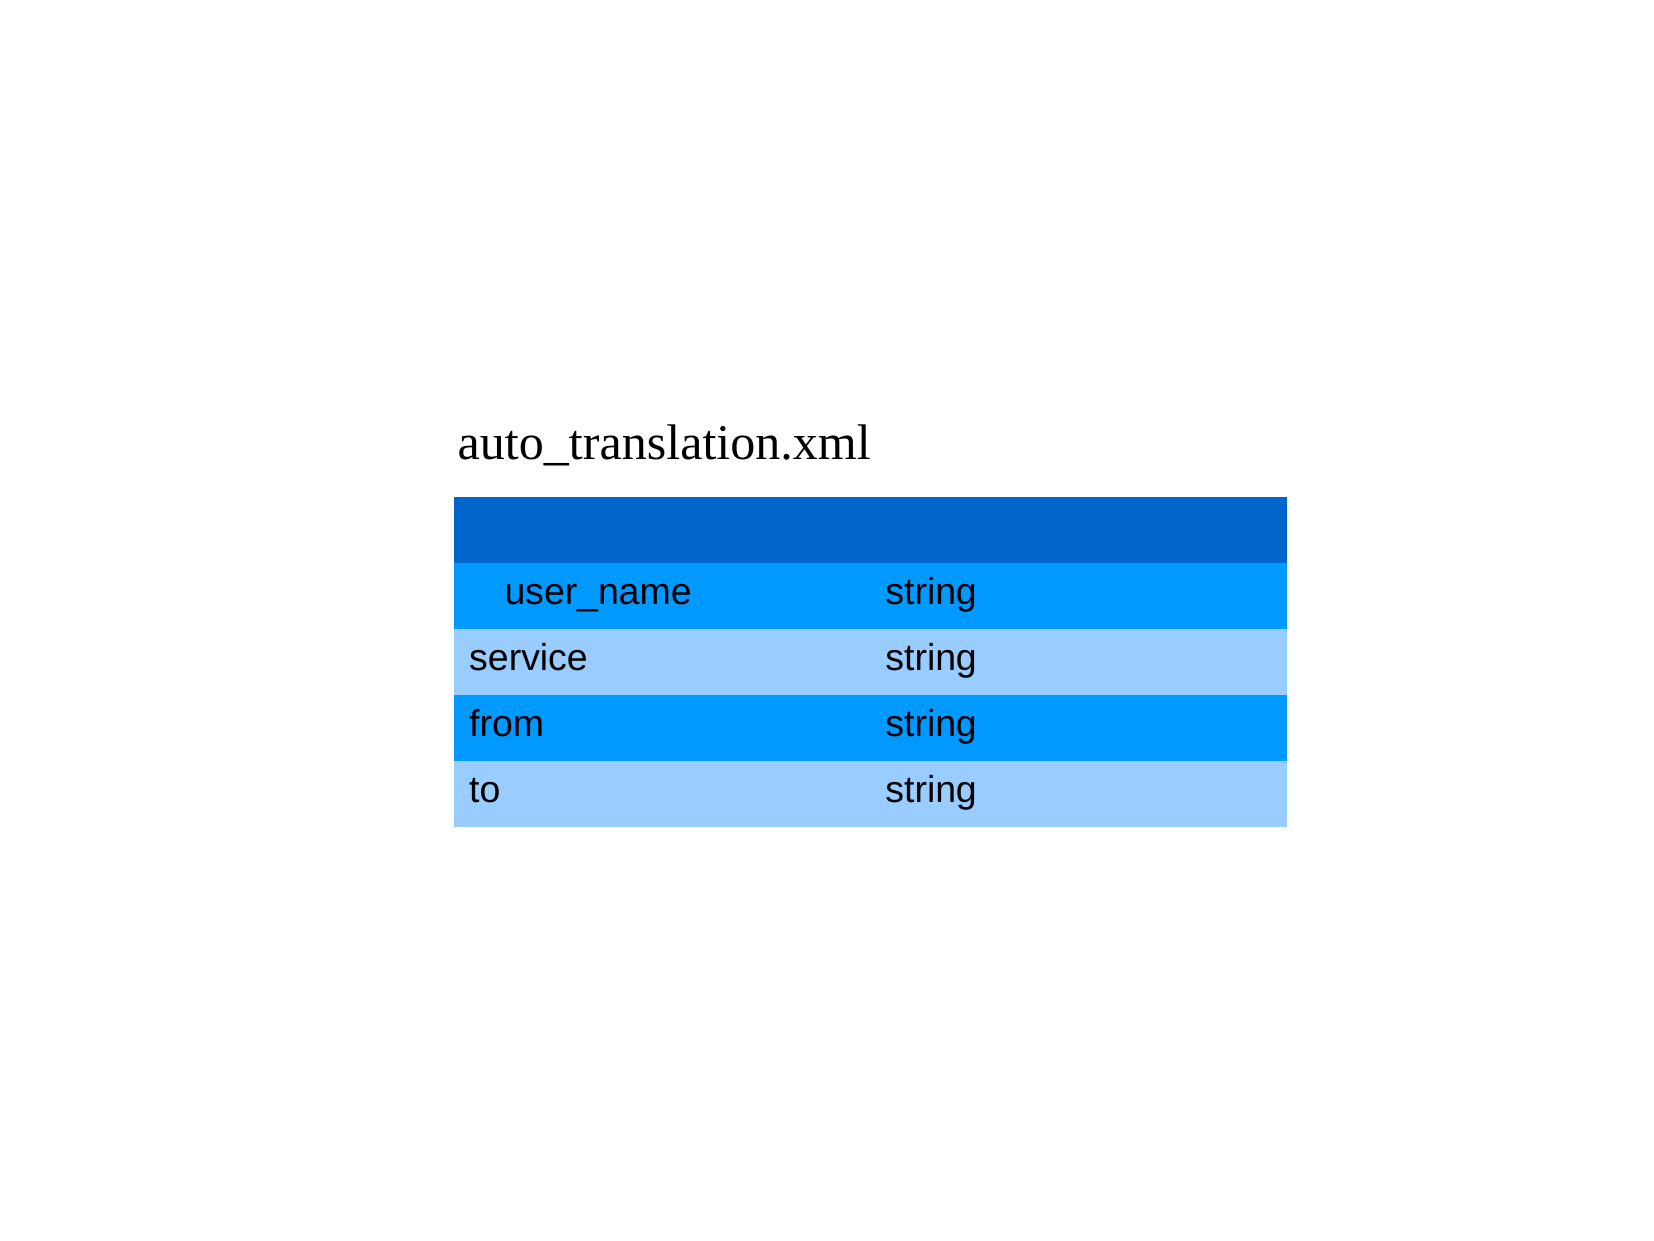

auto_translation.xml
| | |
| --- | --- |
| user\_name | string |
| service | string |
| from | string |
| to | string |